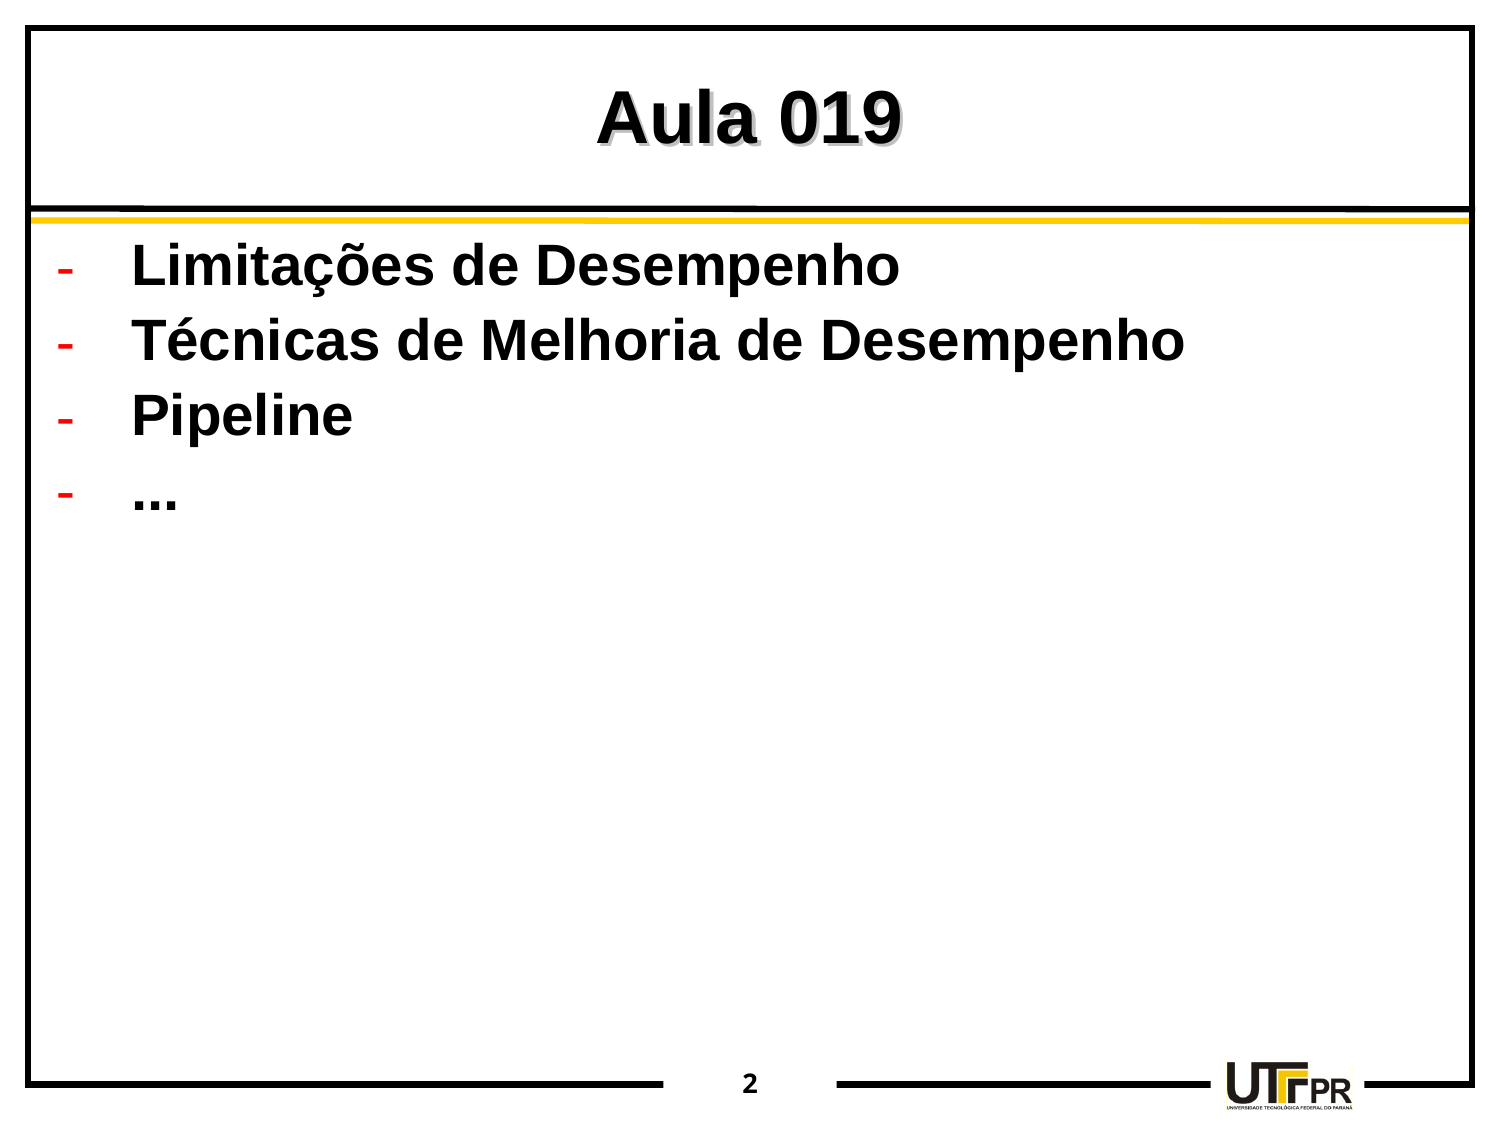

# Aula 019
Limitações de Desempenho
Técnicas de Melhoria de Desempenho
Pipeline
...